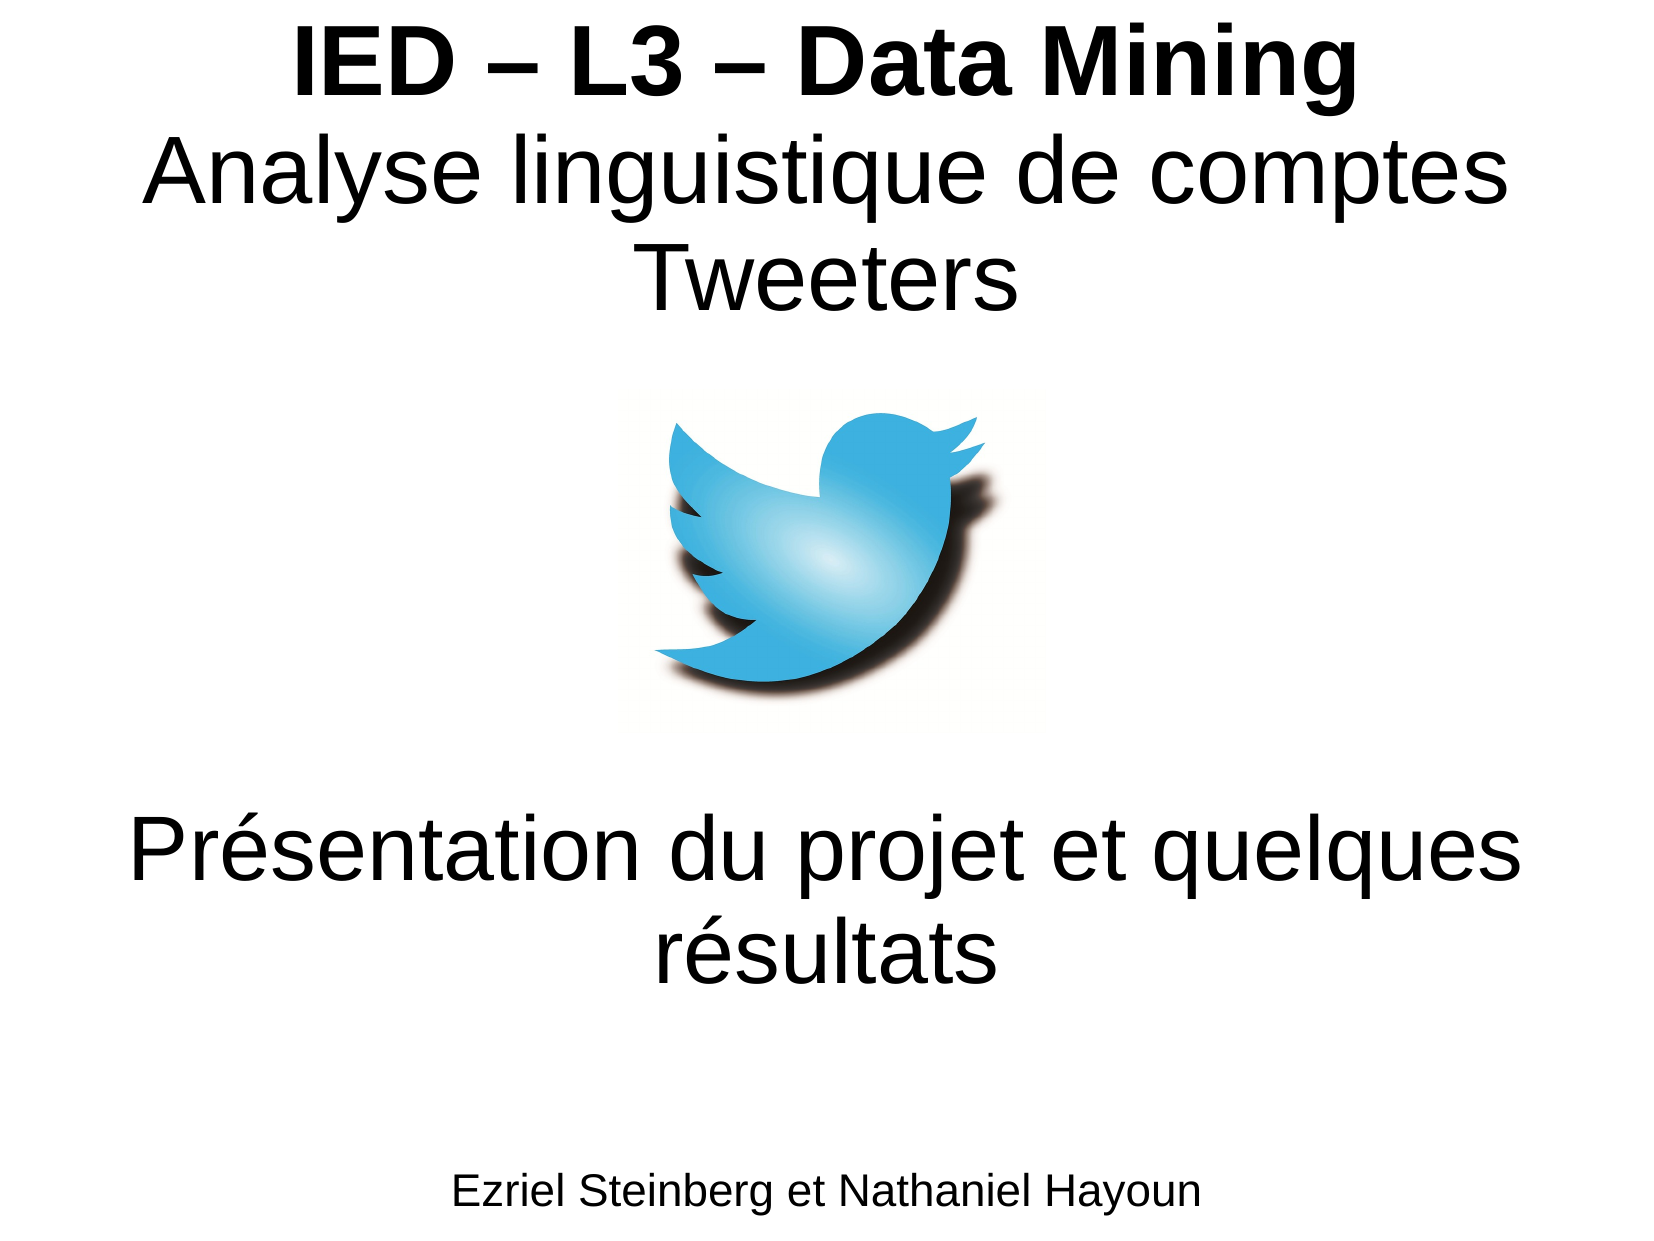

# IED – L3 – Data Mining Analyse linguistique de comptes Tweeters
Présentation du projet et quelques résultats
Ezriel Steinberg et Nathaniel Hayoun